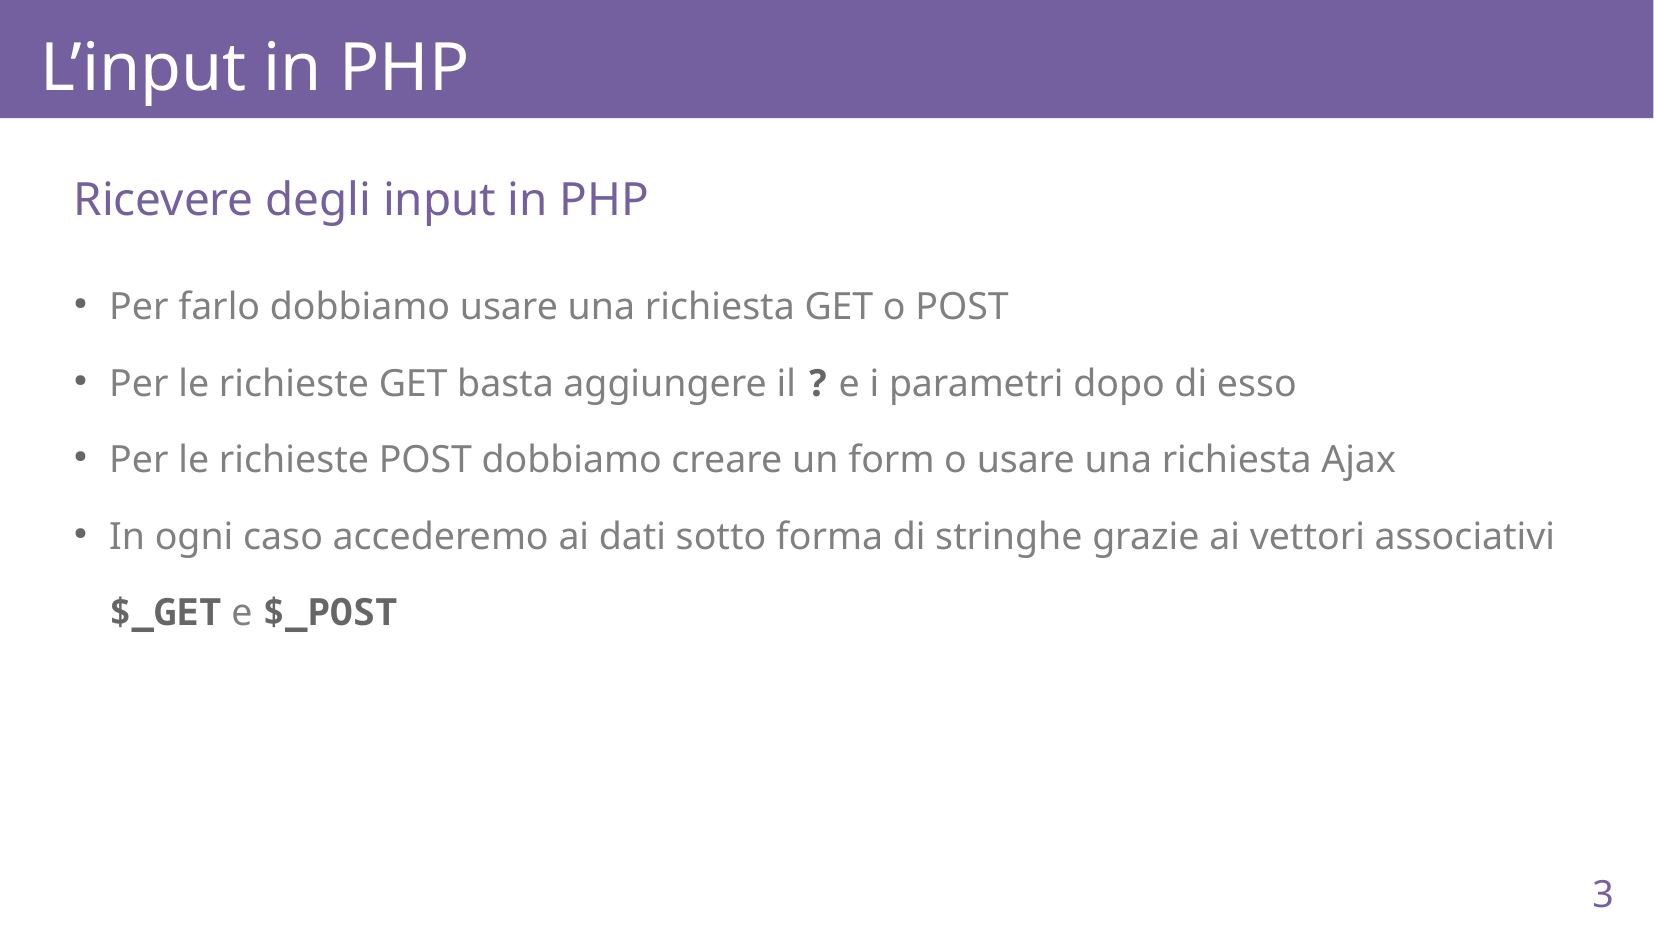

L’input in PHP
Ricevere degli input in PHP
Per farlo dobbiamo usare una richiesta GET o POST
Per le richieste GET basta aggiungere il ? e i parametri dopo di esso
Per le richieste POST dobbiamo creare un form o usare una richiesta Ajax
In ogni caso accederemo ai dati sotto forma di stringhe grazie ai vettori associativi
$_GET e $_POST